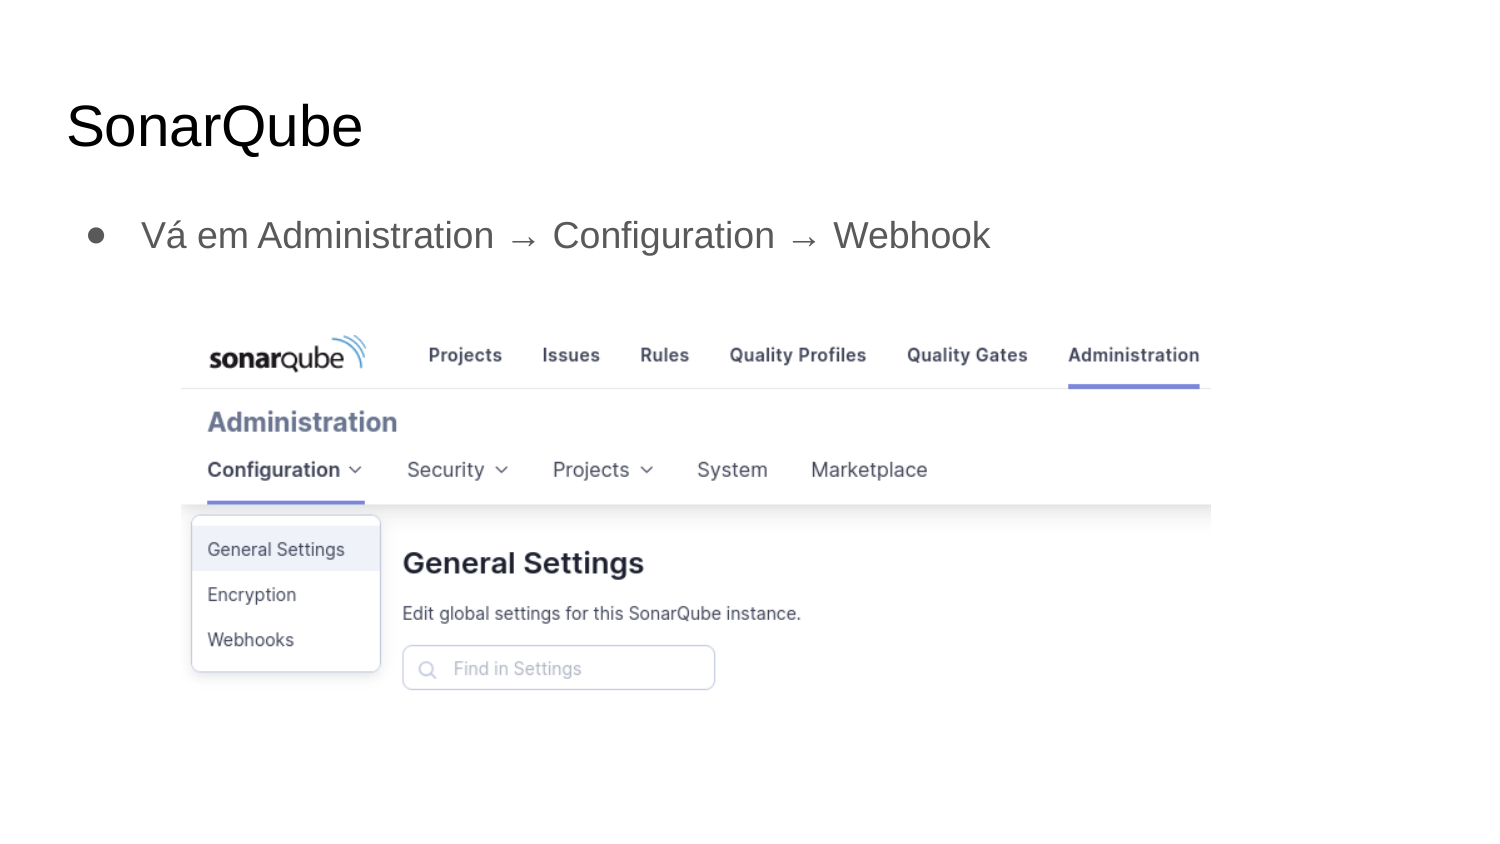

# SonarQube
Vá em Administration → Configuration → Webhook